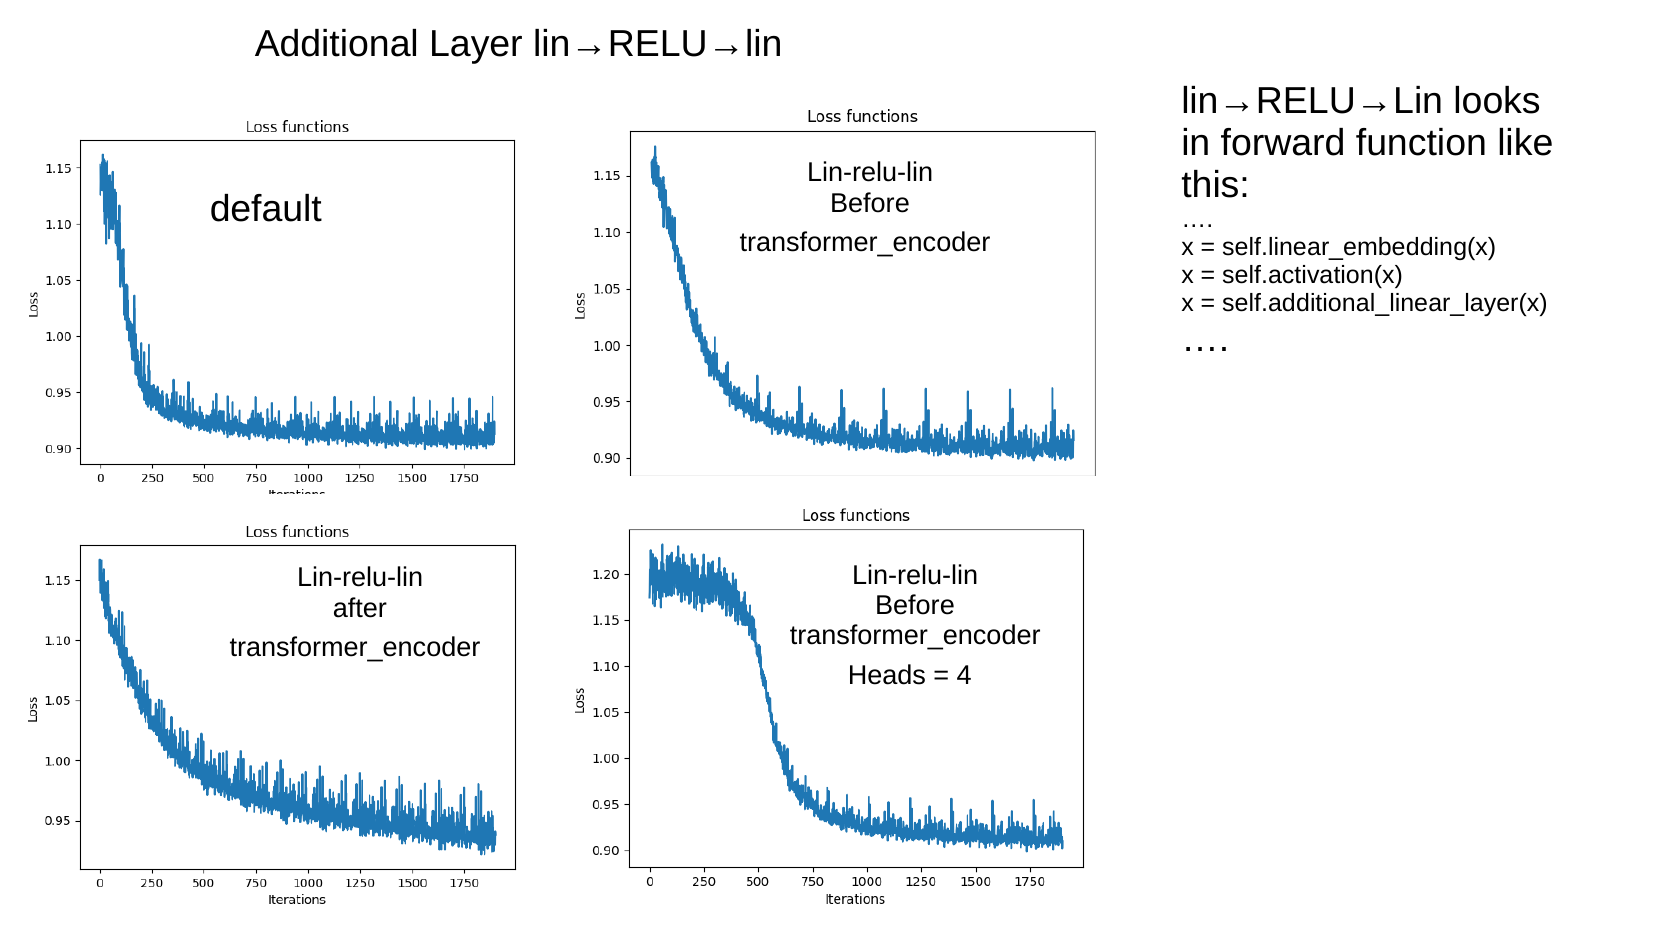

Additional Layer lin→RELU→lin
lin→RELU→Lin looks in forward function like this:
….
x = self.linear_embedding(x)
x = self.activation(x)
x = self.additional_linear_layer(x)
….
Lin-relu-lin
Before
transformer_encoder
default
Lin-relu-lin
Before
transformer_encoder
Heads = 4
Lin-relu-lin
after
transformer_encoder